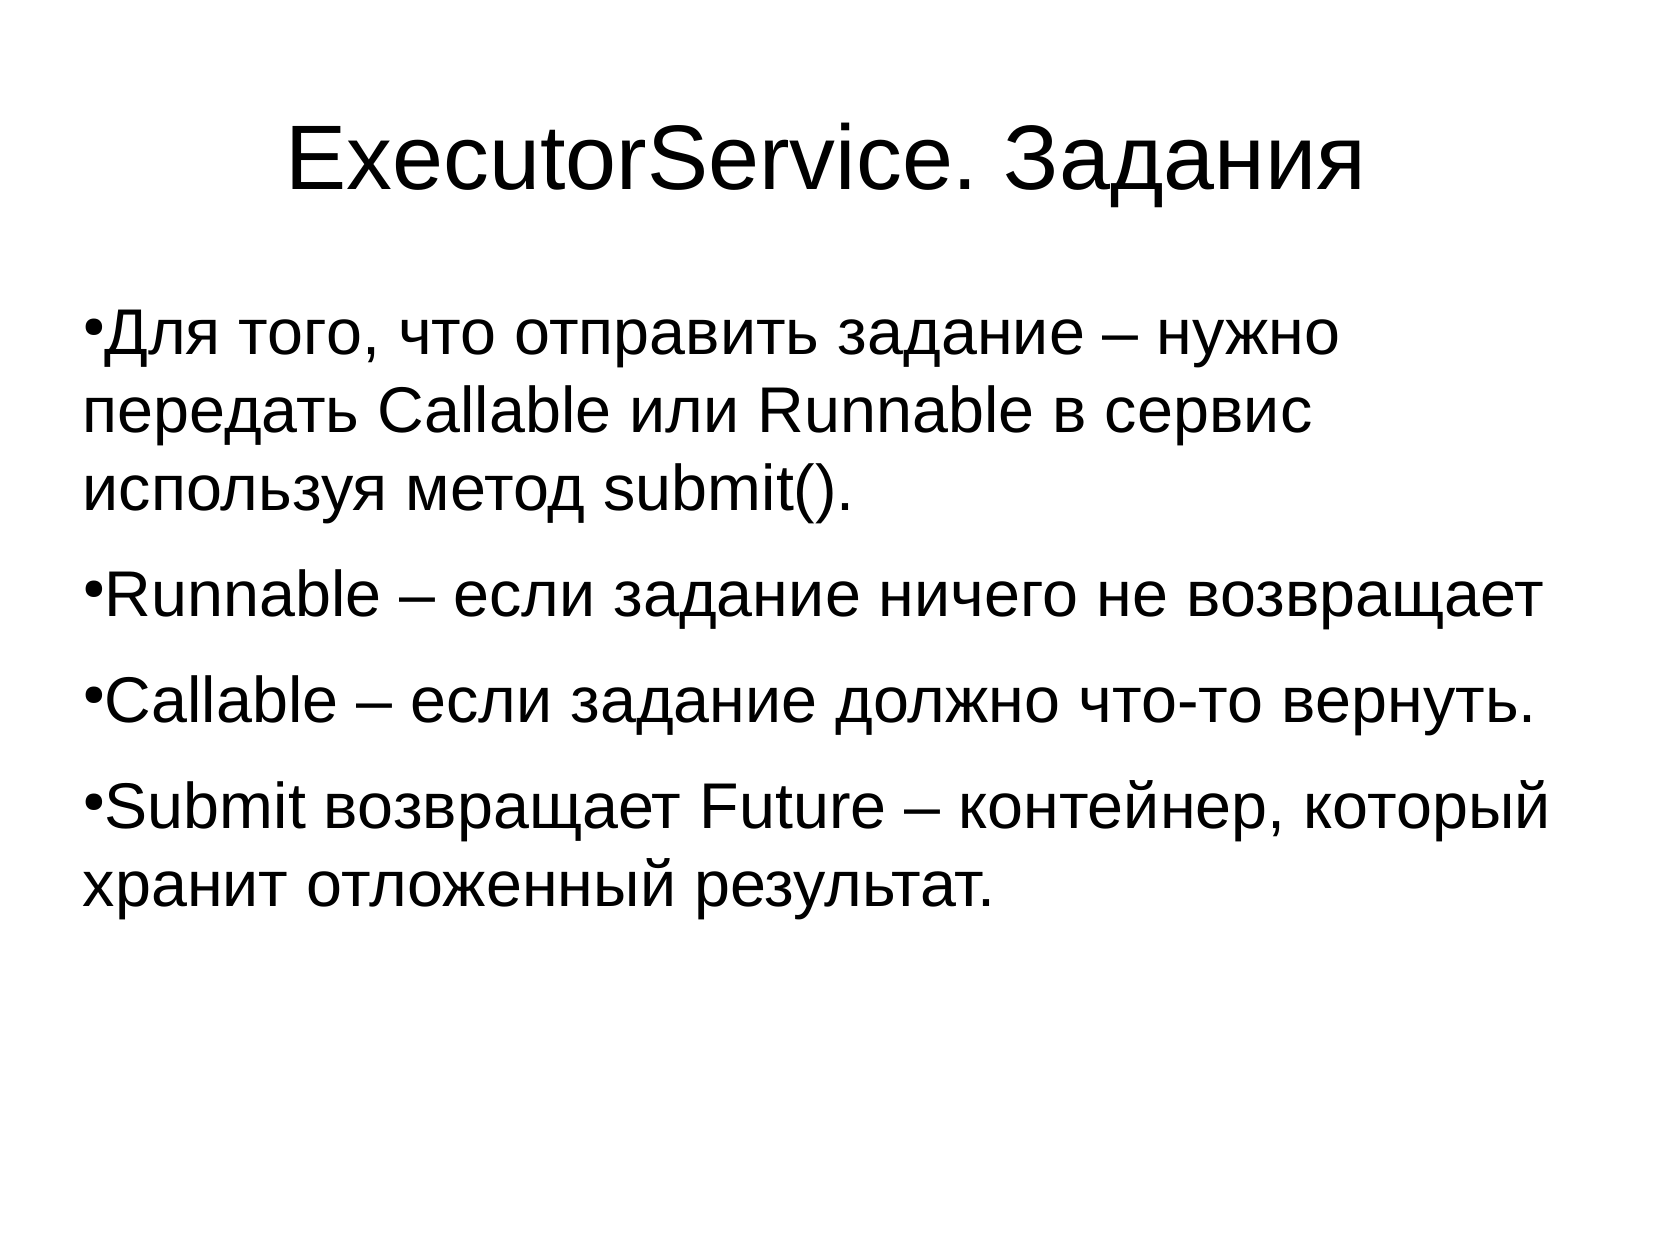

# ExecutorService. Задания
Для того, что отправить задание – нужно передать Callable или Runnable в сервис используя метод submit().
Runnable – если задание ничего не возвращает
Callable – если задание должно что-то вернуть.
Submit возвращает Future – контейнер, который хранит отложенный результат.